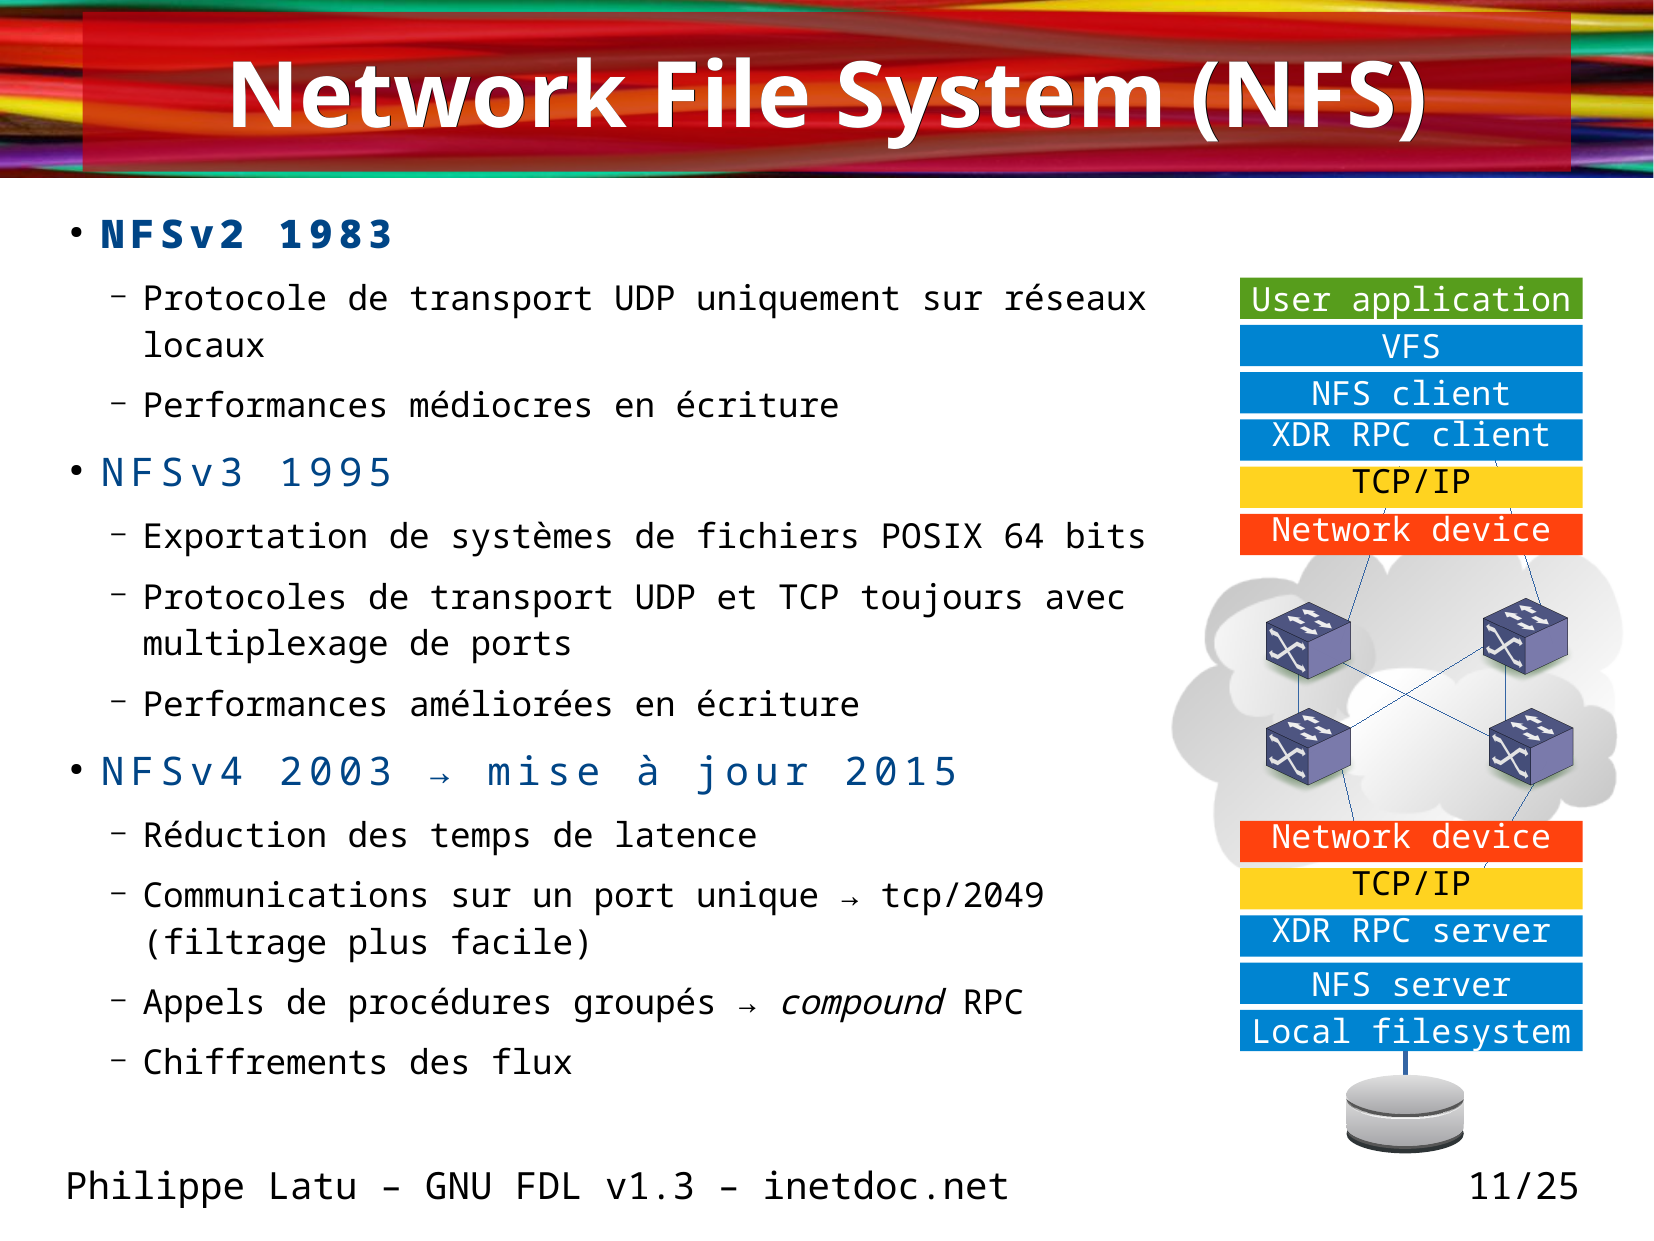

# Network File System (NFS)
NFSv2 1983
Protocole de transport UDP uniquement sur réseaux locaux
Performances médiocres en écriture
NFSv3 1995
Exportation de systèmes de fichiers POSIX 64 bits
Protocoles de transport UDP et TCP toujours avec multiplexage de ports
Performances améliorées en écriture
NFSv4 2003 → mise à jour 2015
Réduction des temps de latence
Communications sur un port unique → tcp/2049 (filtrage plus facile)
Appels de procédures groupés → compound RPC
Chiffrements des flux
User application
VFS
NFS client
XDR RPC client
TCP/IP
Network device
Network device
TCP/IP
XDR RPC server
NFS server
Local filesystem
Philippe Latu – GNU FDL v1.3 – inetdoc.net /25